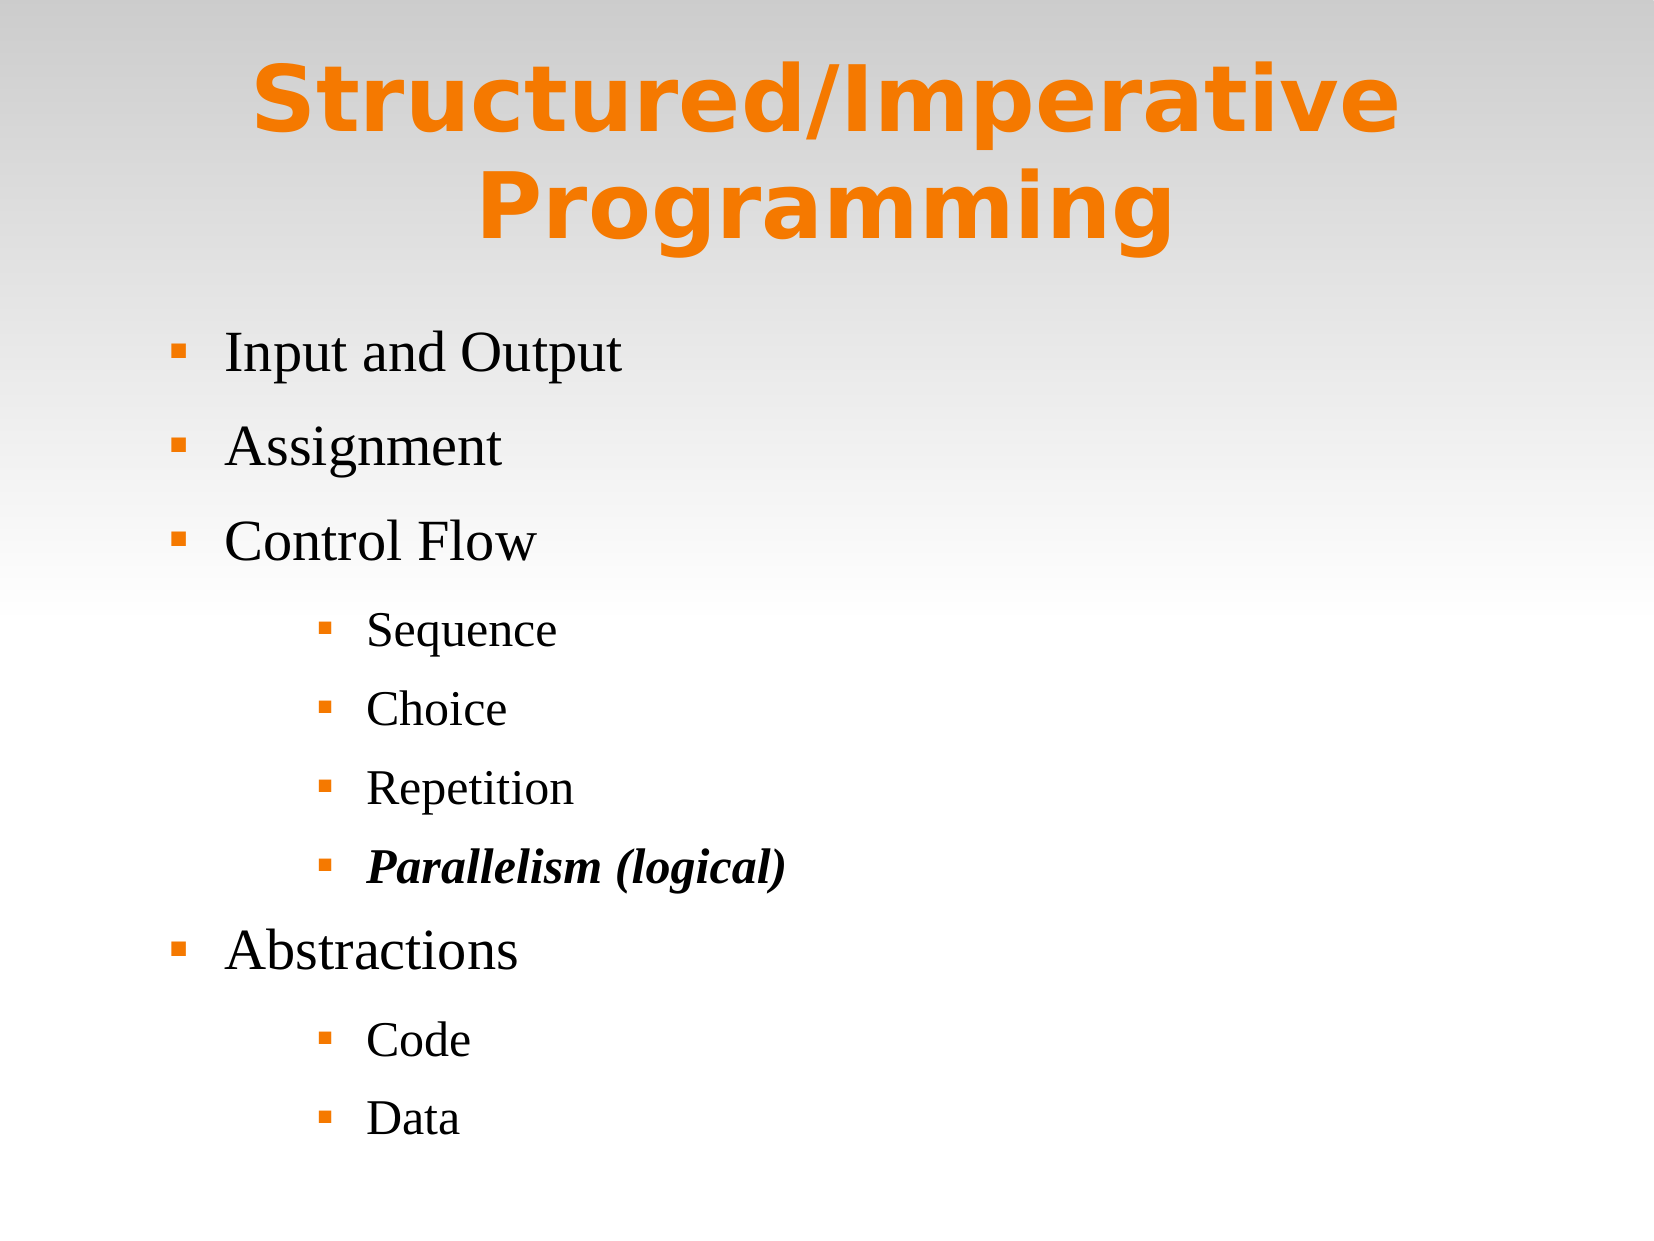

# Structured/Imperative Programming
Input and Output
Assignment
Control Flow
Sequence
Choice
Repetition
Parallelism (logical)
Abstractions
Code
Data